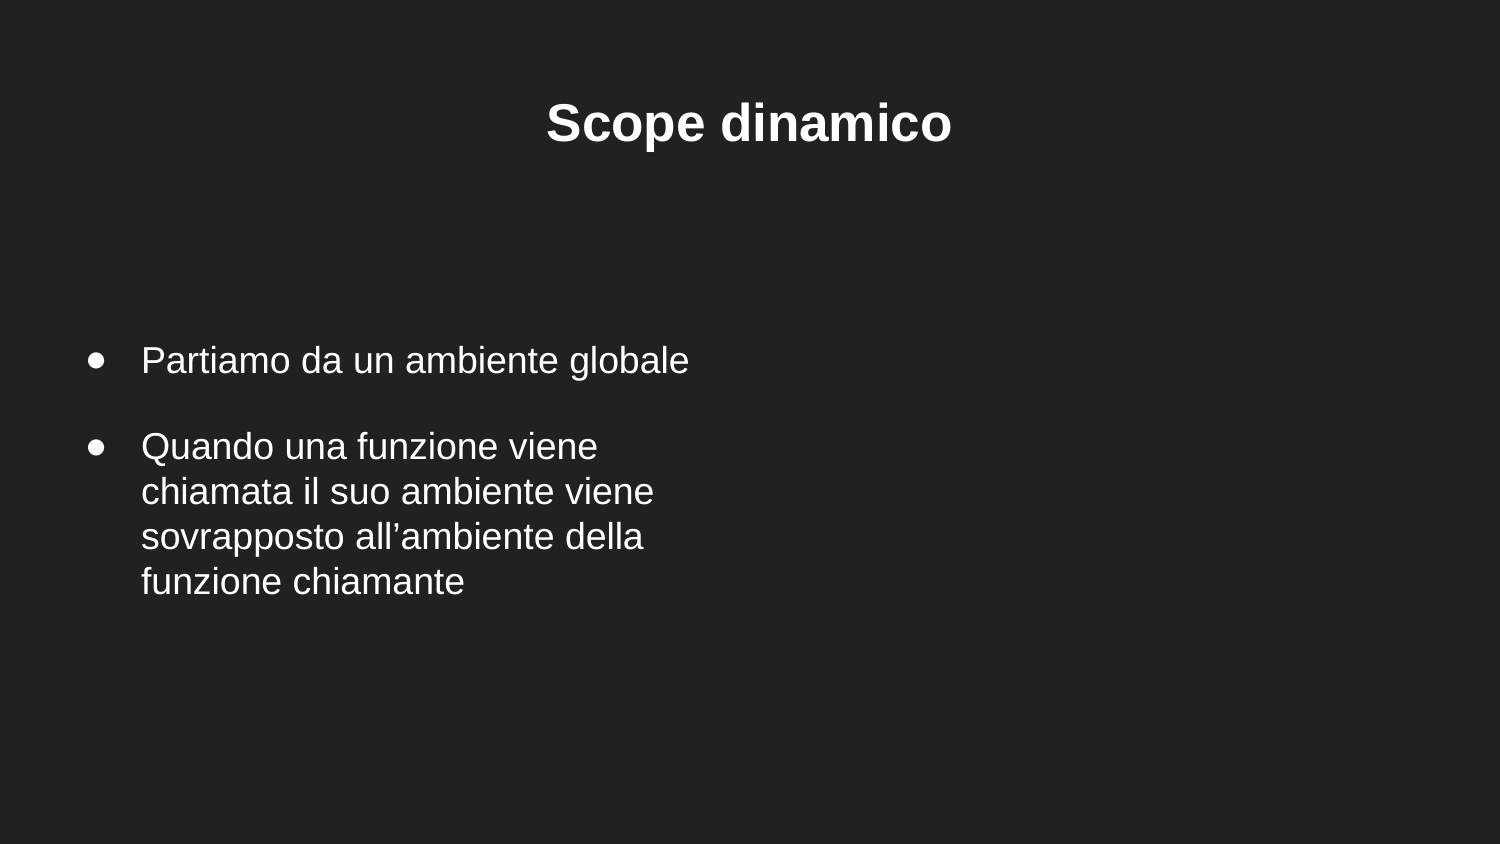

# Scope dinamico
Partiamo da un ambiente globale
Quando una funzione viene chiamata il suo ambiente viene sovrapposto all’ambiente della funzione chiamante